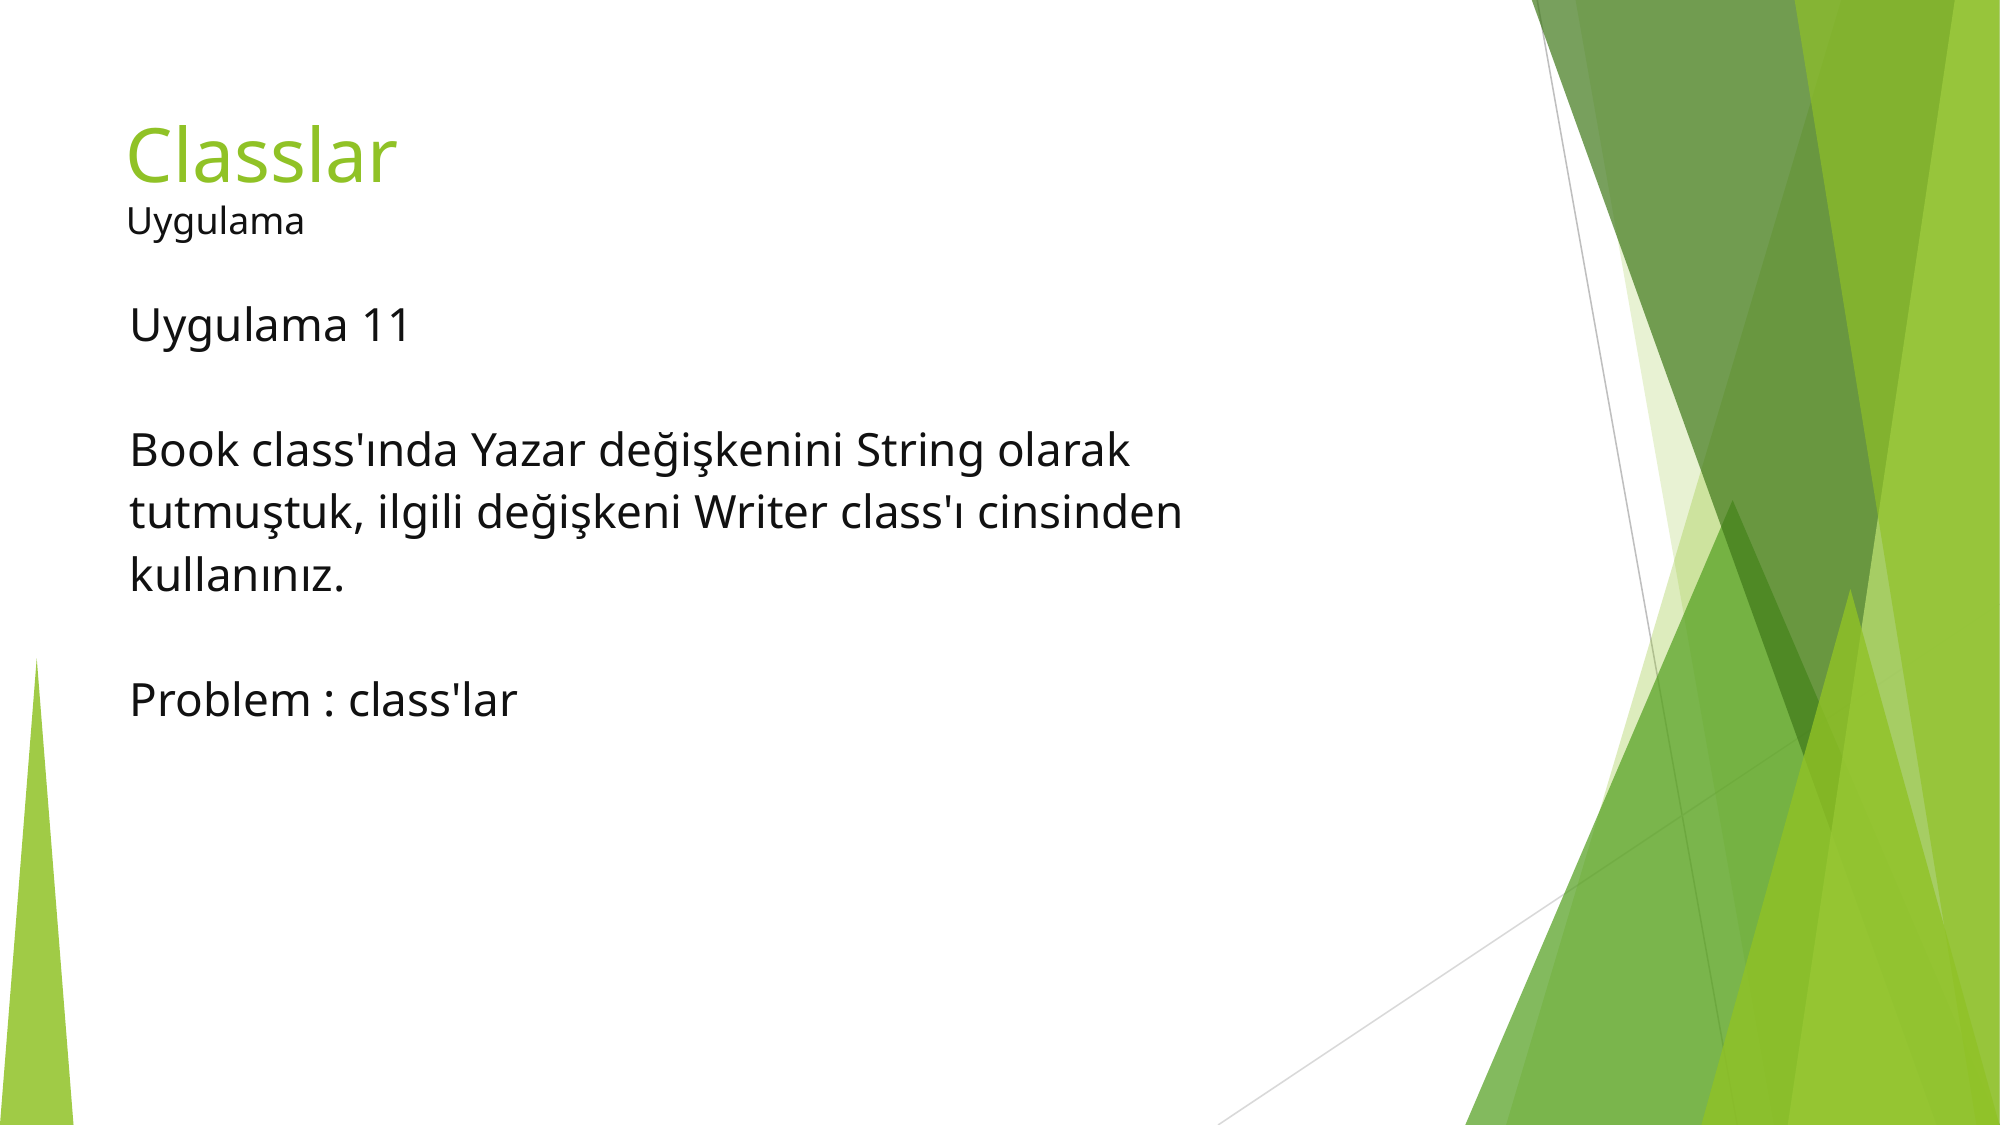

# Classlar Uygulama
Uygulama 11
Book class'ında Yazar değişkenini String olarak tutmuştuk, ilgili değişkeni Writer class'ı cinsinden kullanınız.
Problem : class'lar